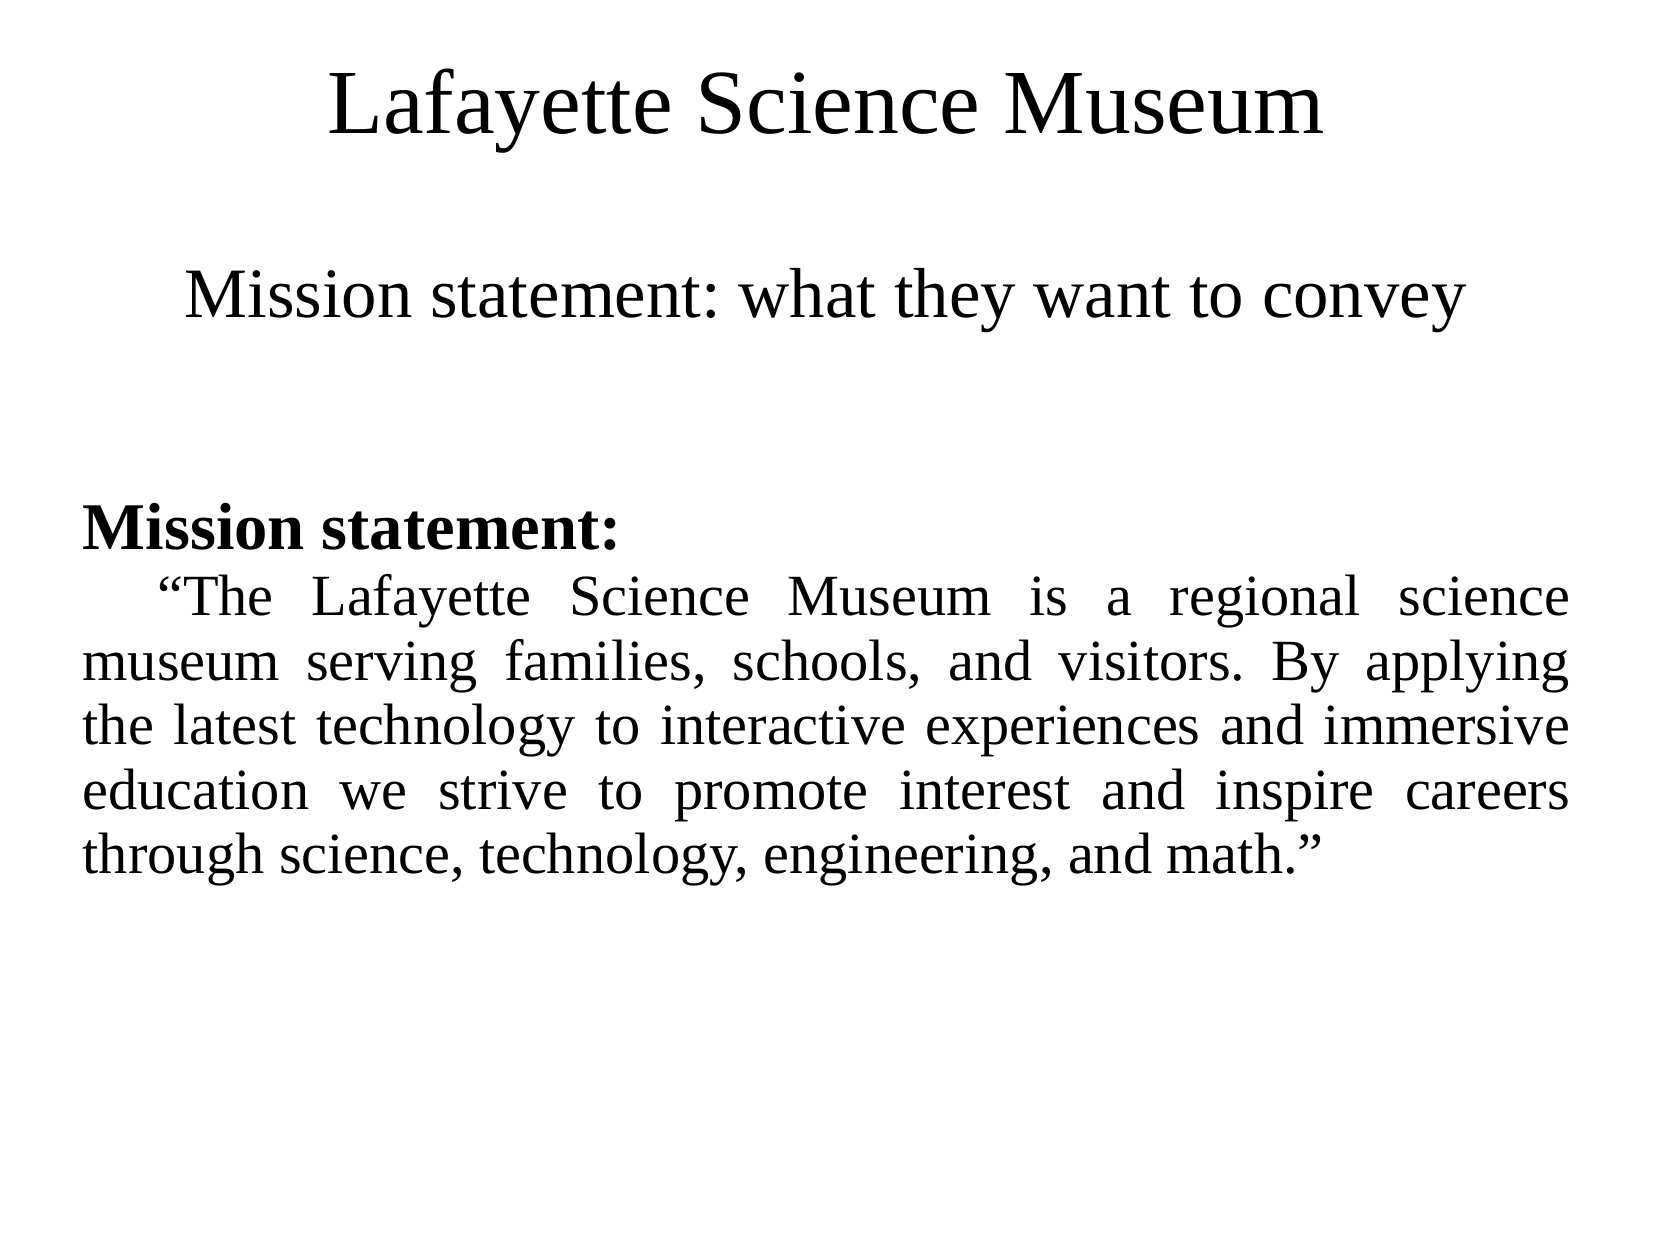

# Lafayette Science Museum Mission statement: what they want to convey
Mission statement:
	“The Lafayette Science Museum is a regional science museum serving families, schools, and visitors. By applying the latest technology to interactive experiences and immersive education we strive to promote interest and inspire careers through science, technology, engineering, and math.”